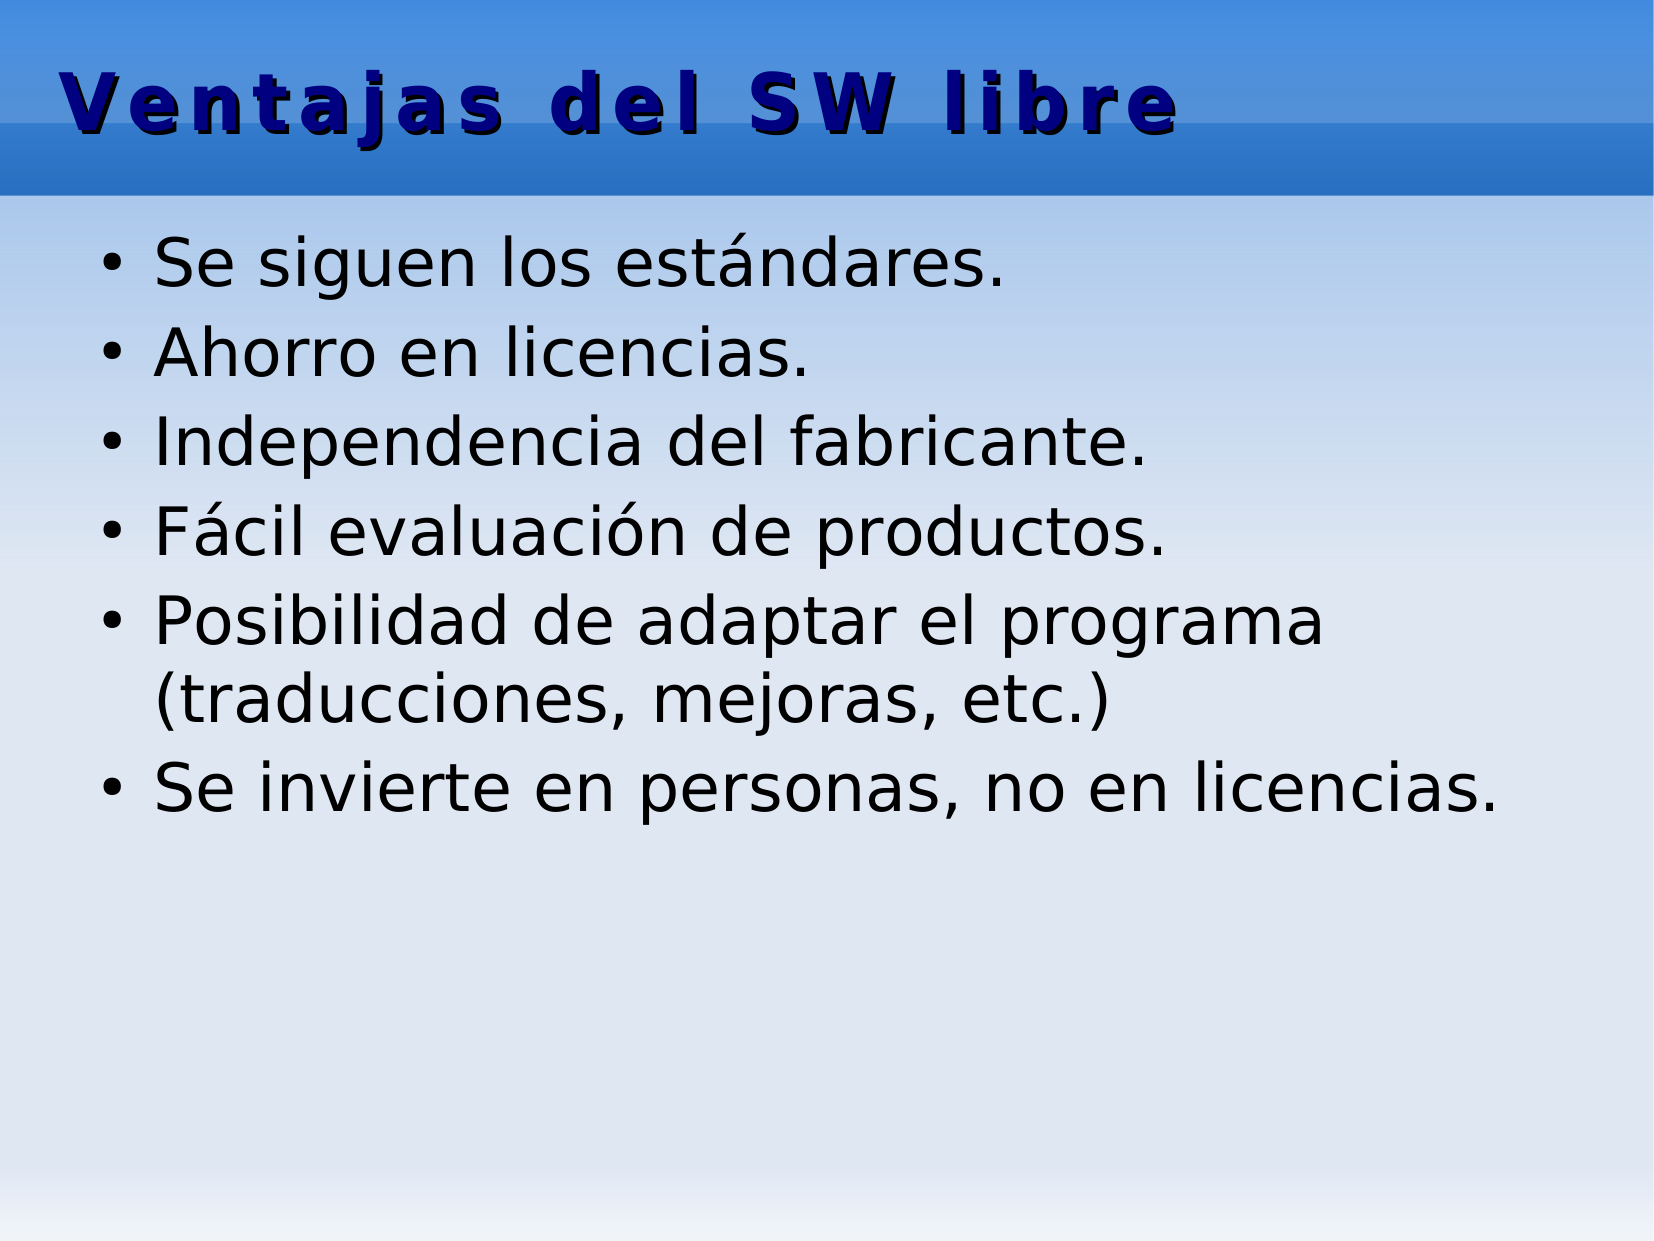

# Ventajas del SW libre
Se siguen los estándares.
Ahorro en licencias.
Independencia del fabricante.
Fácil evaluación de productos.
Posibilidad de adaptar el programa (traducciones, mejoras, etc.)
Se invierte en personas, no en licencias.